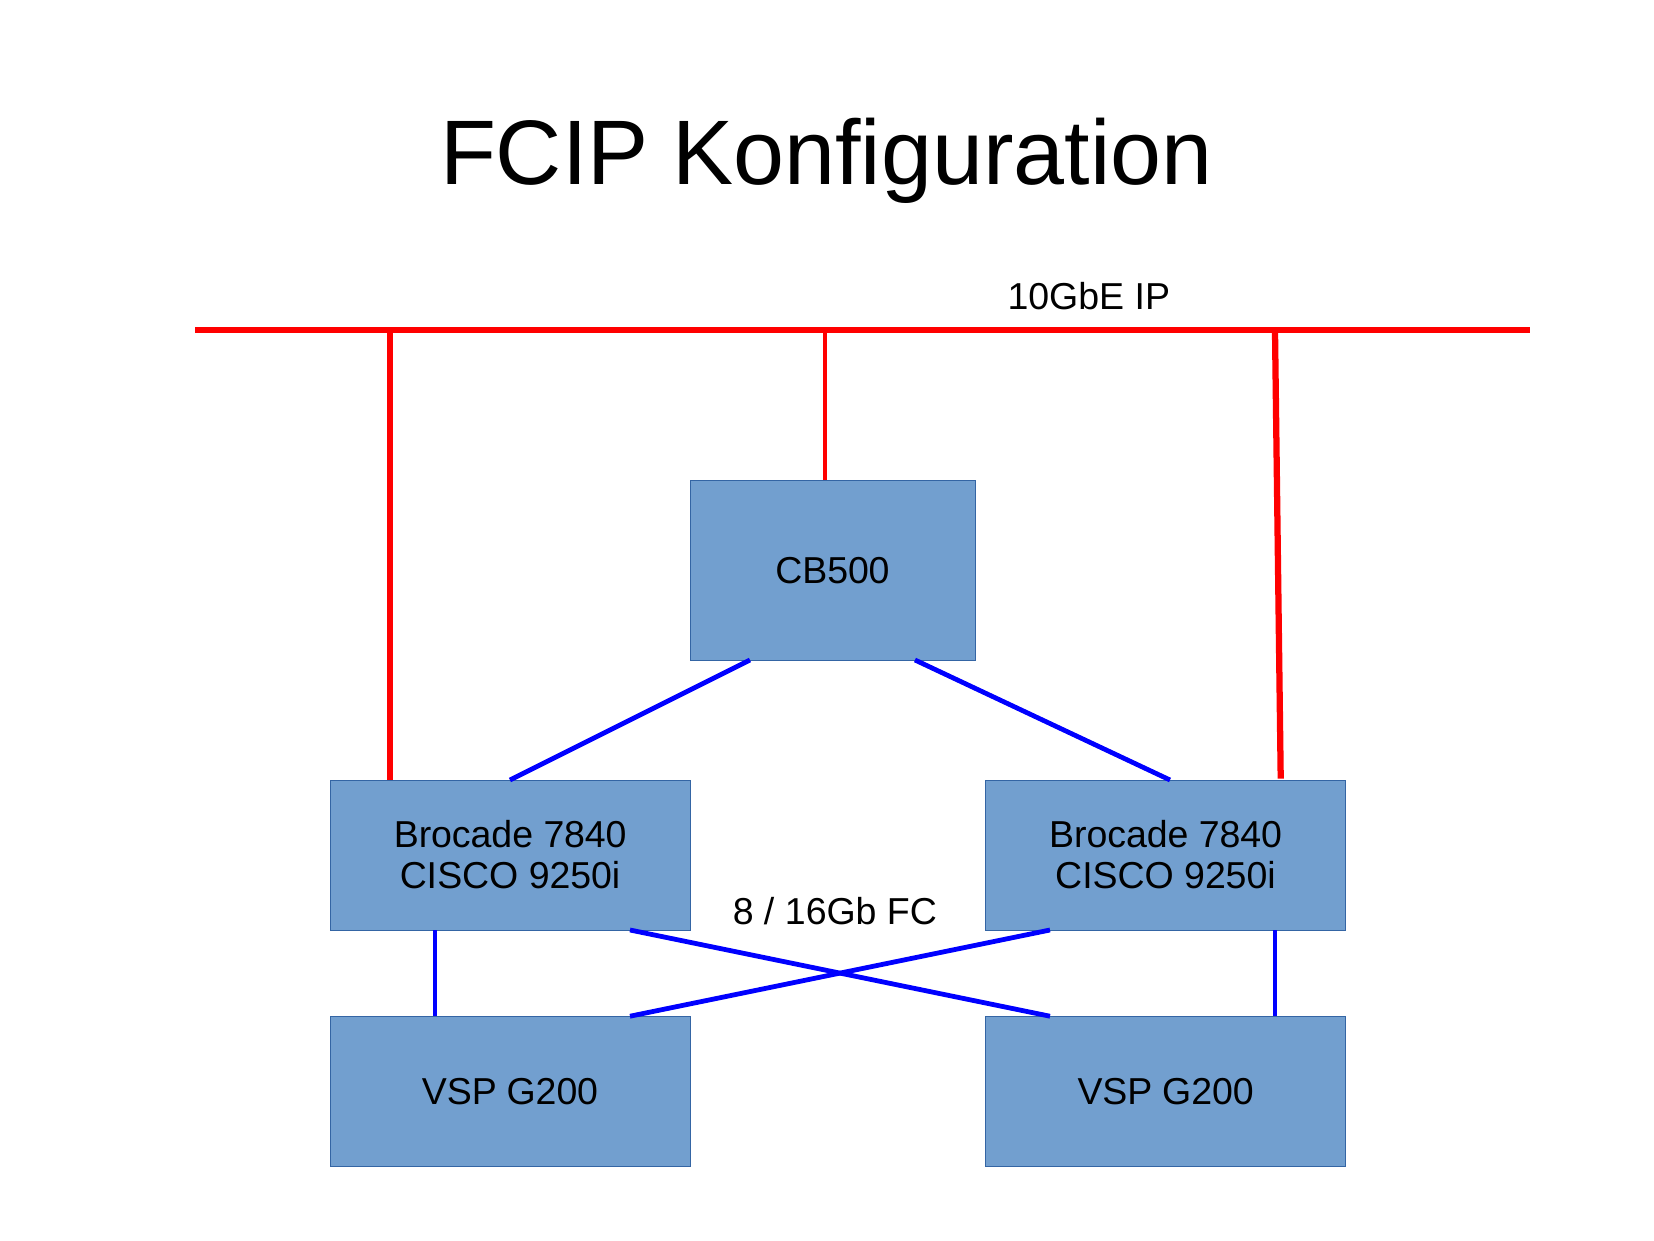

# FCIP Konfiguration
10GbE IP
CB500
Brocade 7840
CISCO 9250i
Brocade 7840
CISCO 9250i
8 / 16Gb FC
VSP G200
VSP G200